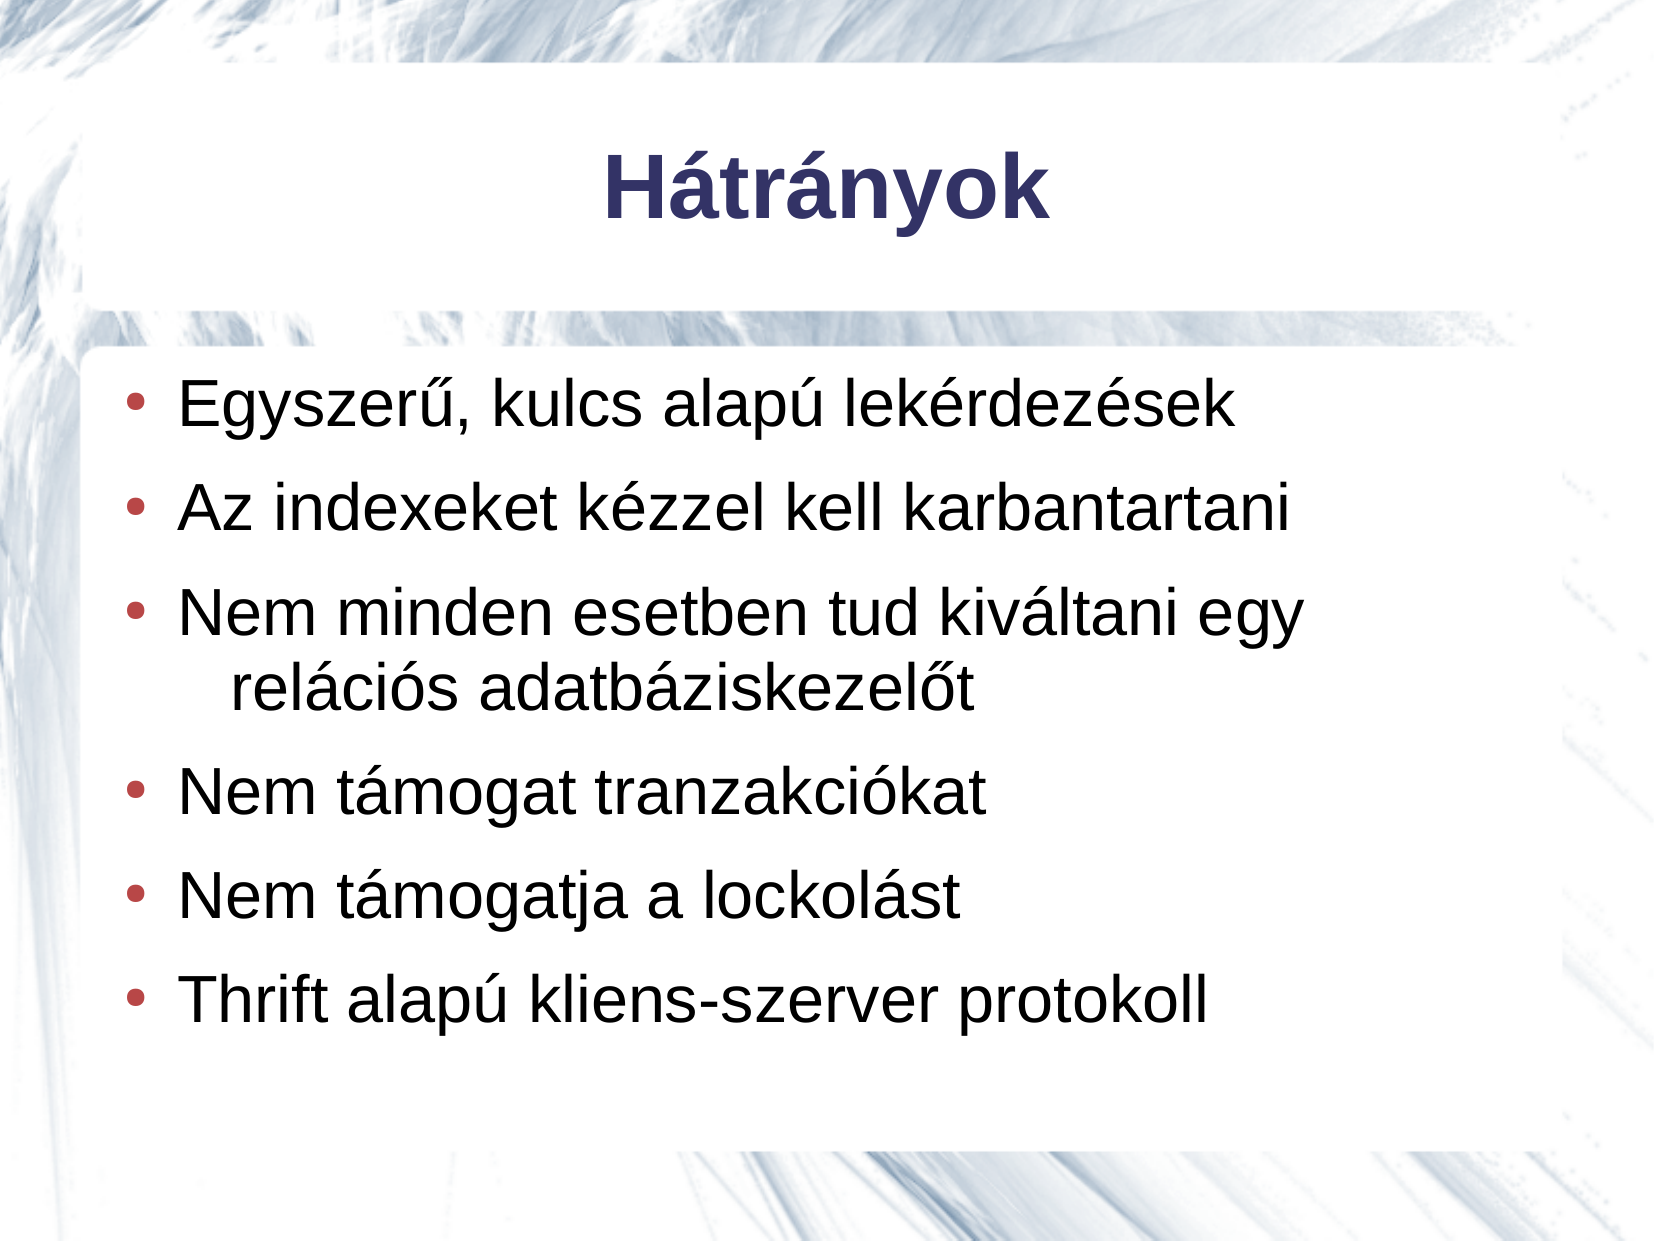

# Hátrányok
Egyszerű, kulcs alapú lekérdezések
Az indexeket kézzel kell karbantartani
Nem minden esetben tud kiváltani egy relációs adatbáziskezelőt
Nem támogat tranzakciókat
Nem támogatja a lockolást
Thrift alapú kliens-szerver protokoll